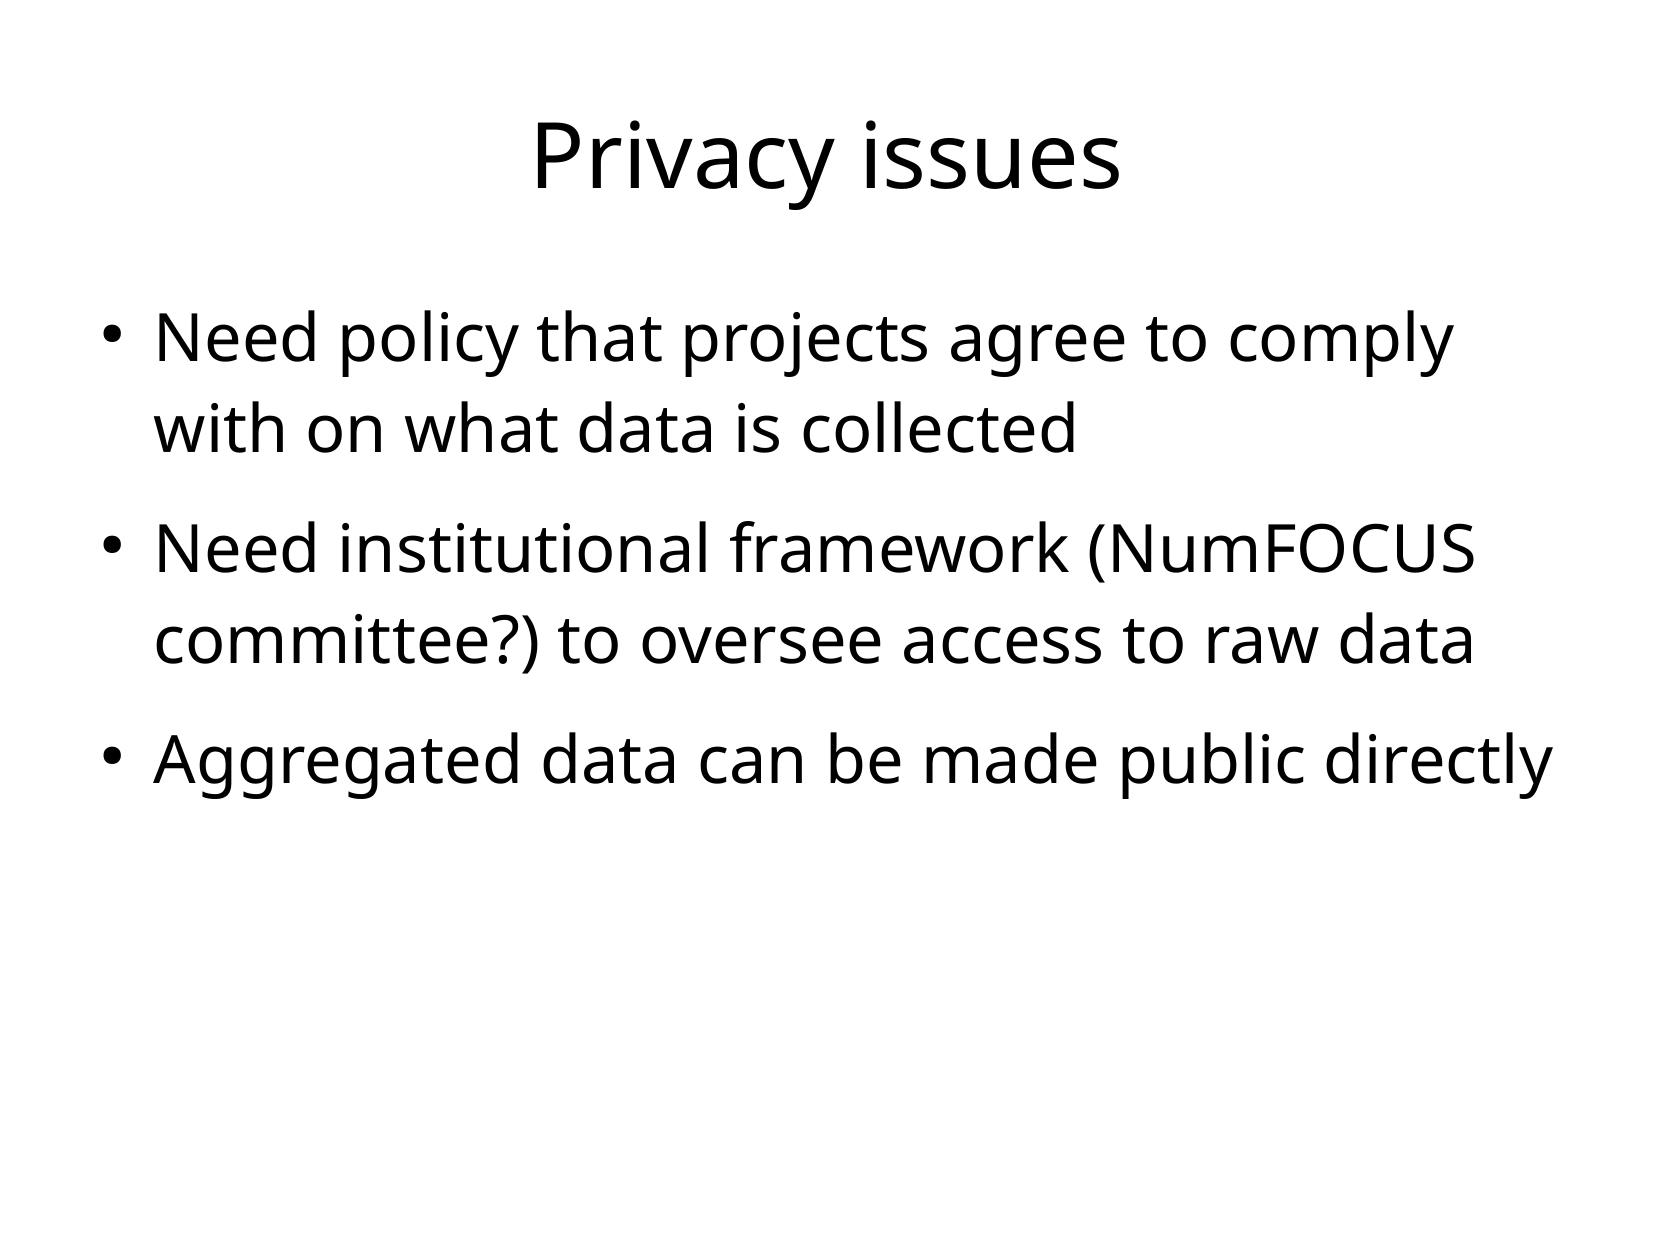

# Privacy issues
Need policy that projects agree to comply with on what data is collected
Need institutional framework (NumFOCUS committee?) to oversee access to raw data
Aggregated data can be made public directly